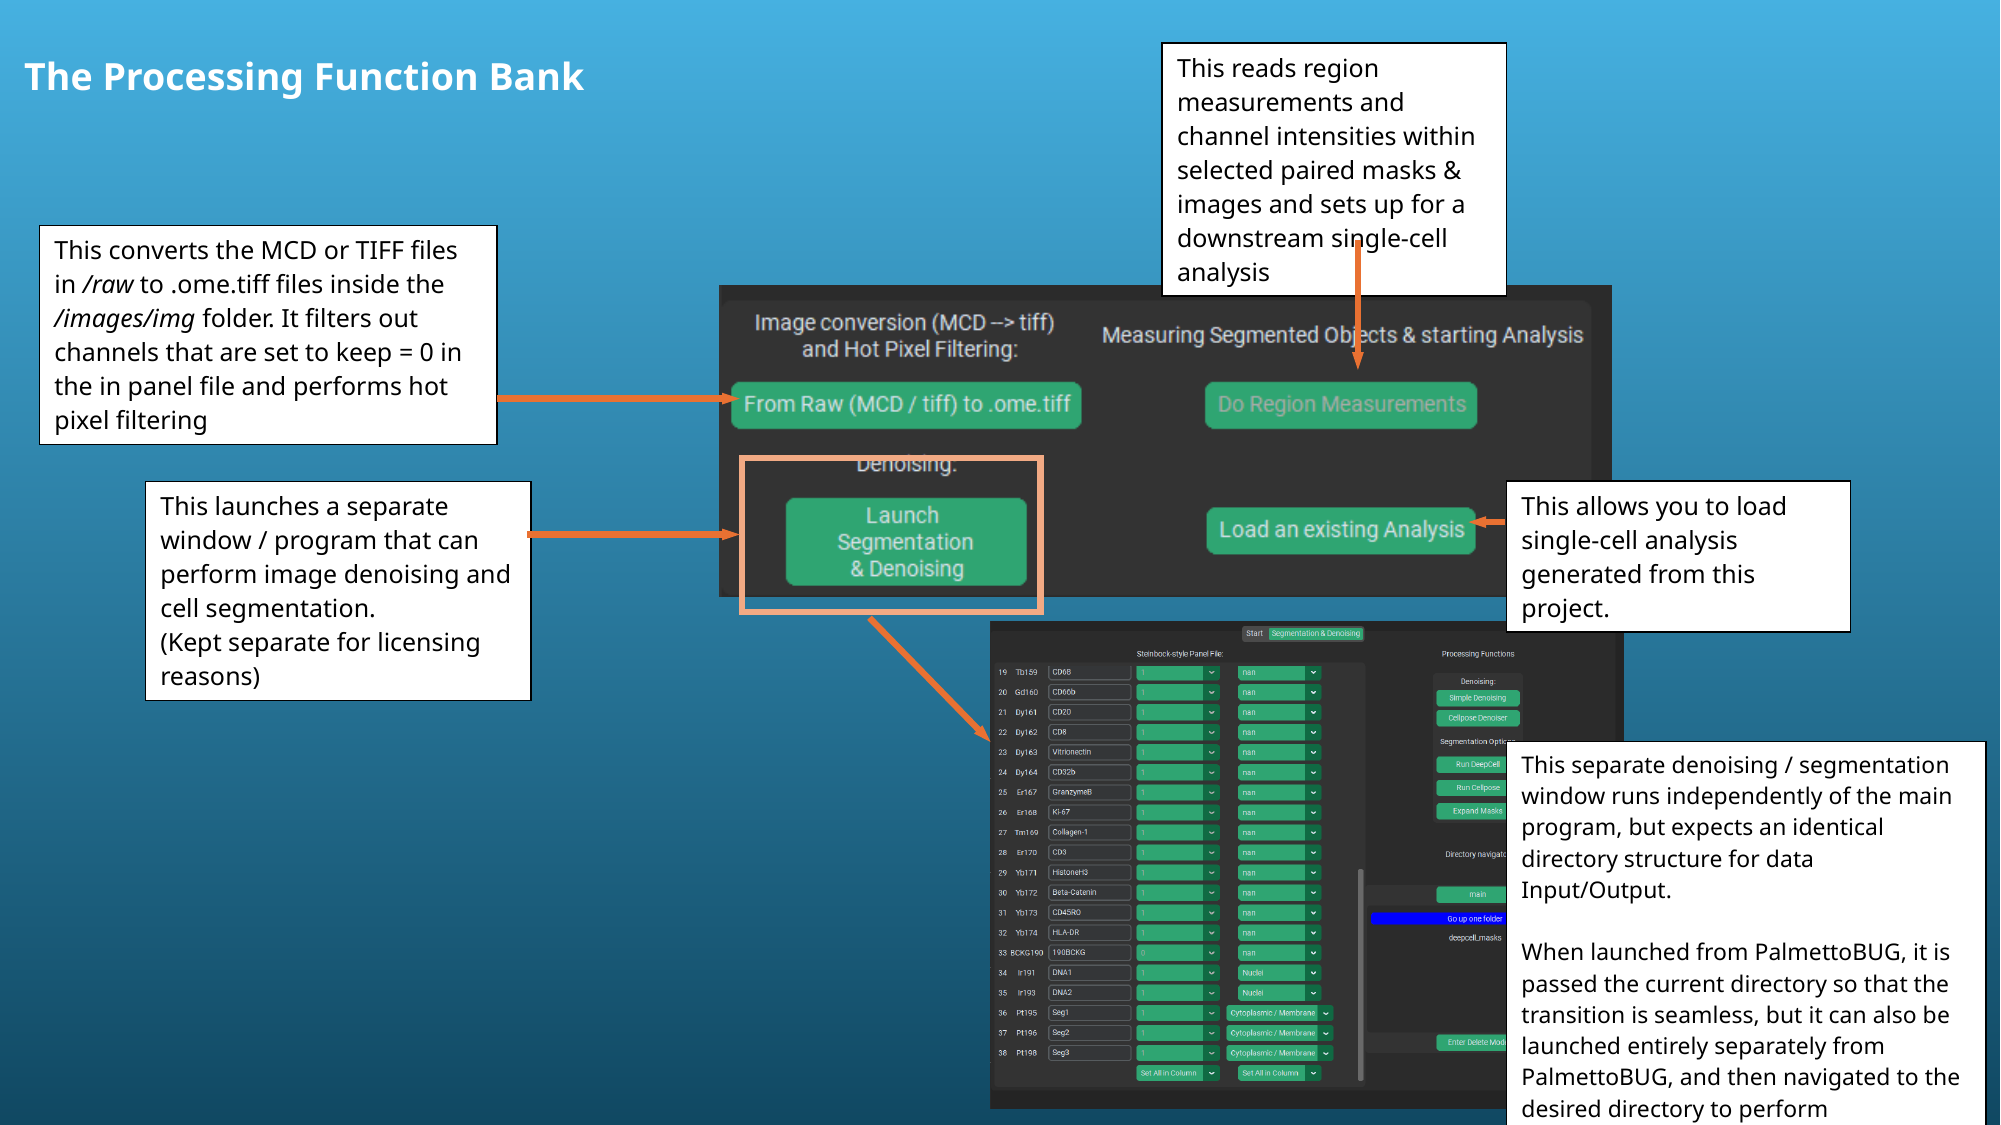

The Processing Function Bank
This reads region measurements and channel intensities within selected paired masks & images and sets up for a downstream single-cell analysis
This converts the MCD or TIFF files in /raw to .ome.tiff files inside the /images/img folder. It filters out channels that are set to keep = 0 in the in panel file and performs hot pixel filtering
This allows you to load single-cell analysis generated from this project.
This launches a separate window / program that can perform image denoising and cell segmentation.
(Kept separate for licensing reasons)
This separate denoising / segmentation window runs independently of the main program, but expects an identical directory structure for data Input/Output.
When launched from PalmettoBUG, it is passed the current directory so that the transition is seamless, but it can also be launched entirely separately from PalmettoBUG, and then navigated to the desired directory to perform denosing/segmentation.